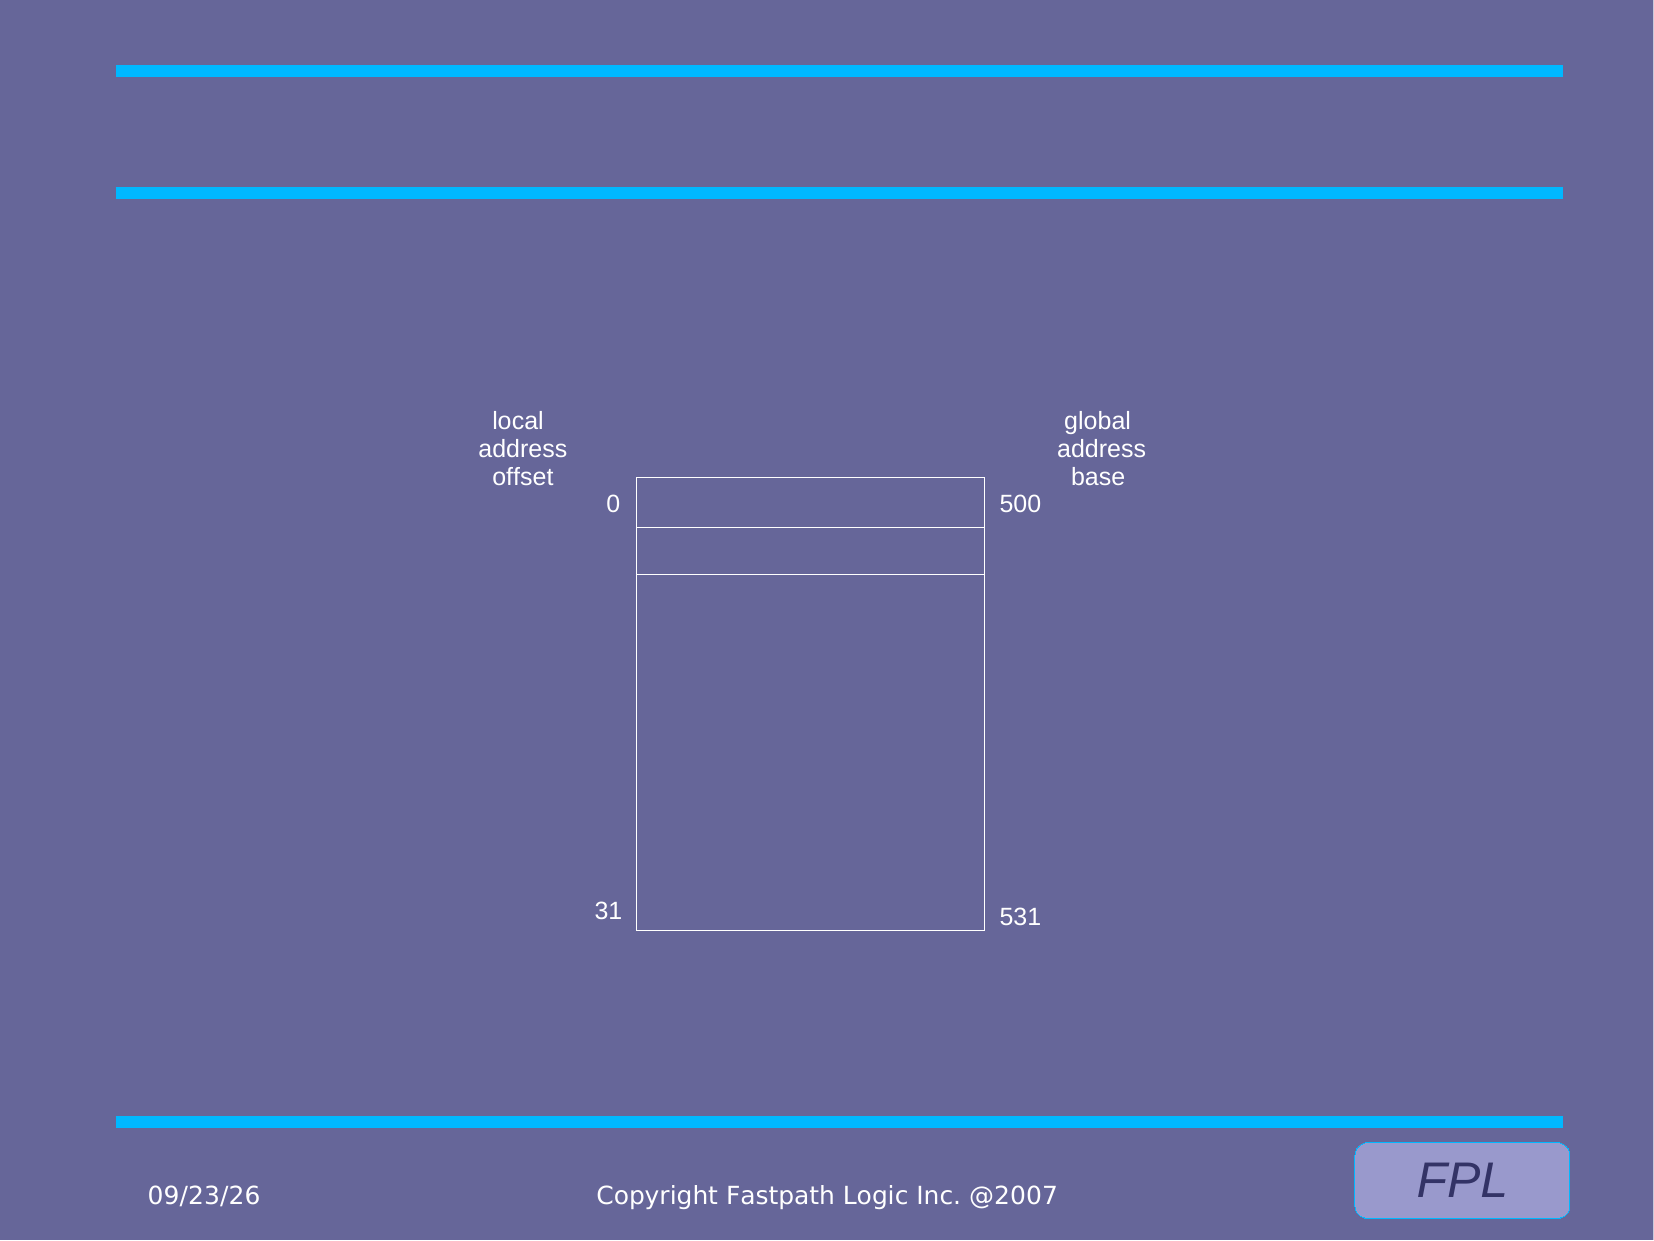

#
 local
address
 offset
 global
address
 base
0
500
31
531
Copyright Fastpath Logic Inc. @2007